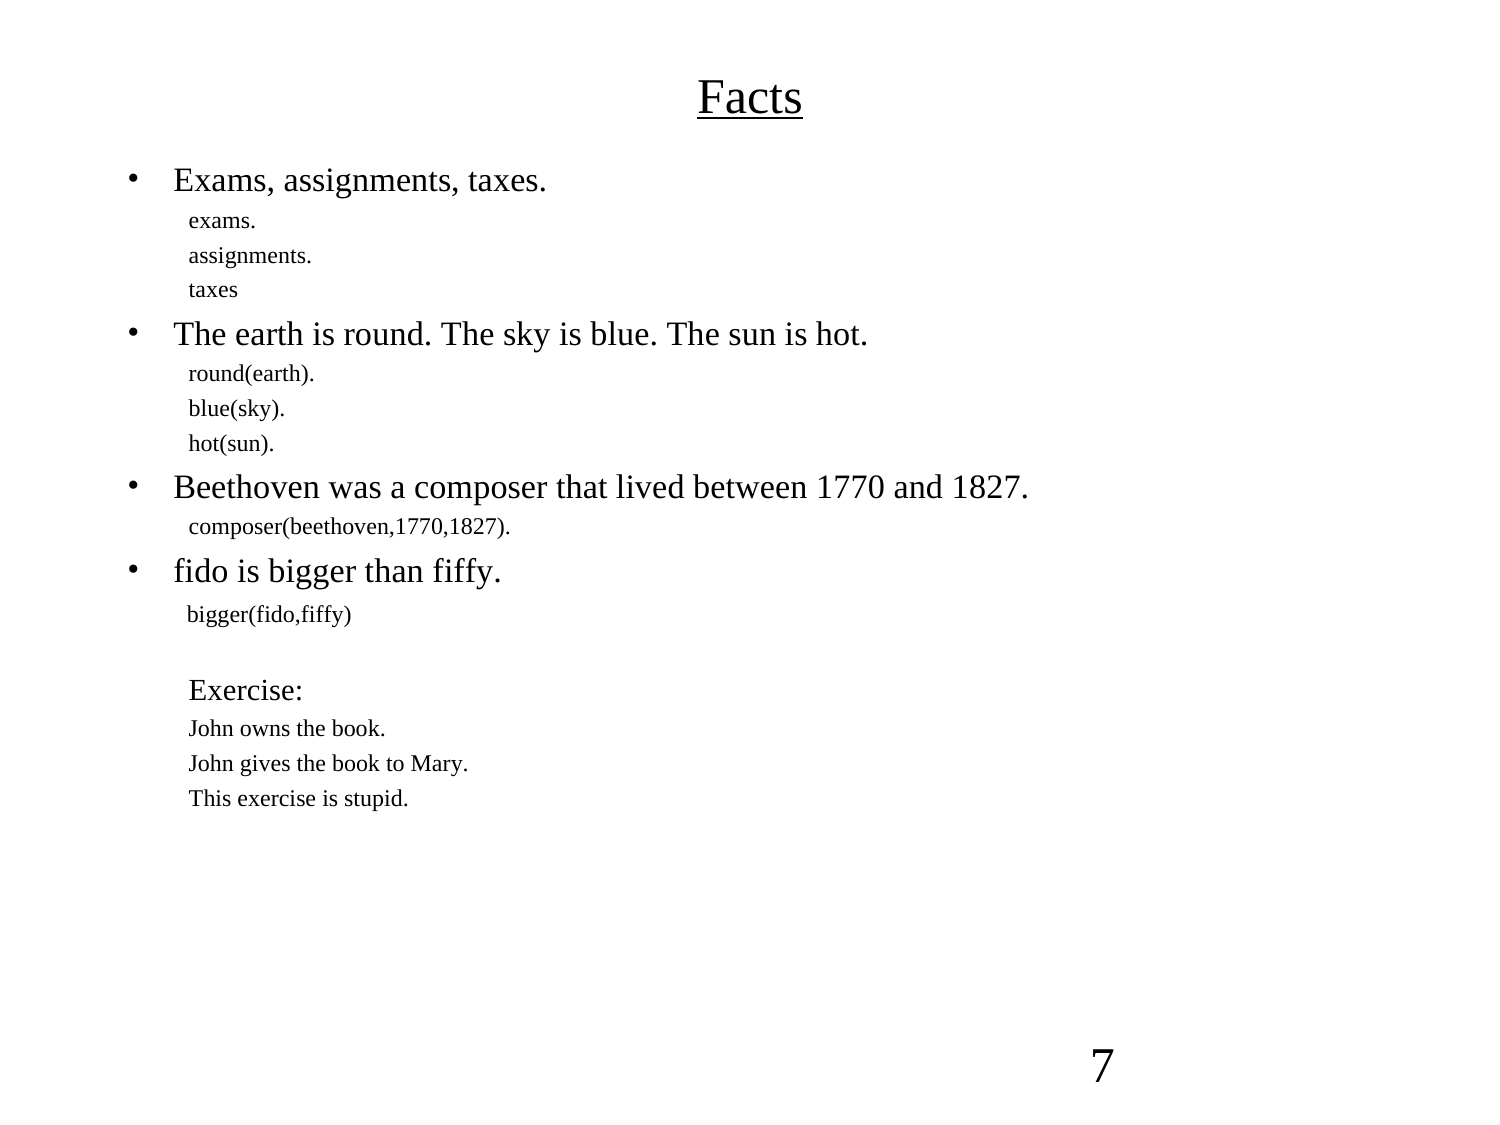

# Facts
Exams, assignments, taxes.
exams.
assignments.
taxes
The earth is round. The sky is blue. The sun is hot.
round(earth).
blue(sky).
hot(sun).
Beethoven was a composer that lived between 1770 and 1827.
composer(beethoven,1770,1827).
fido is bigger than fiffy.
	 bigger(fido,fiffy)
Exercise:
John owns the book.
John gives the book to Mary.
This exercise is stupid.
7